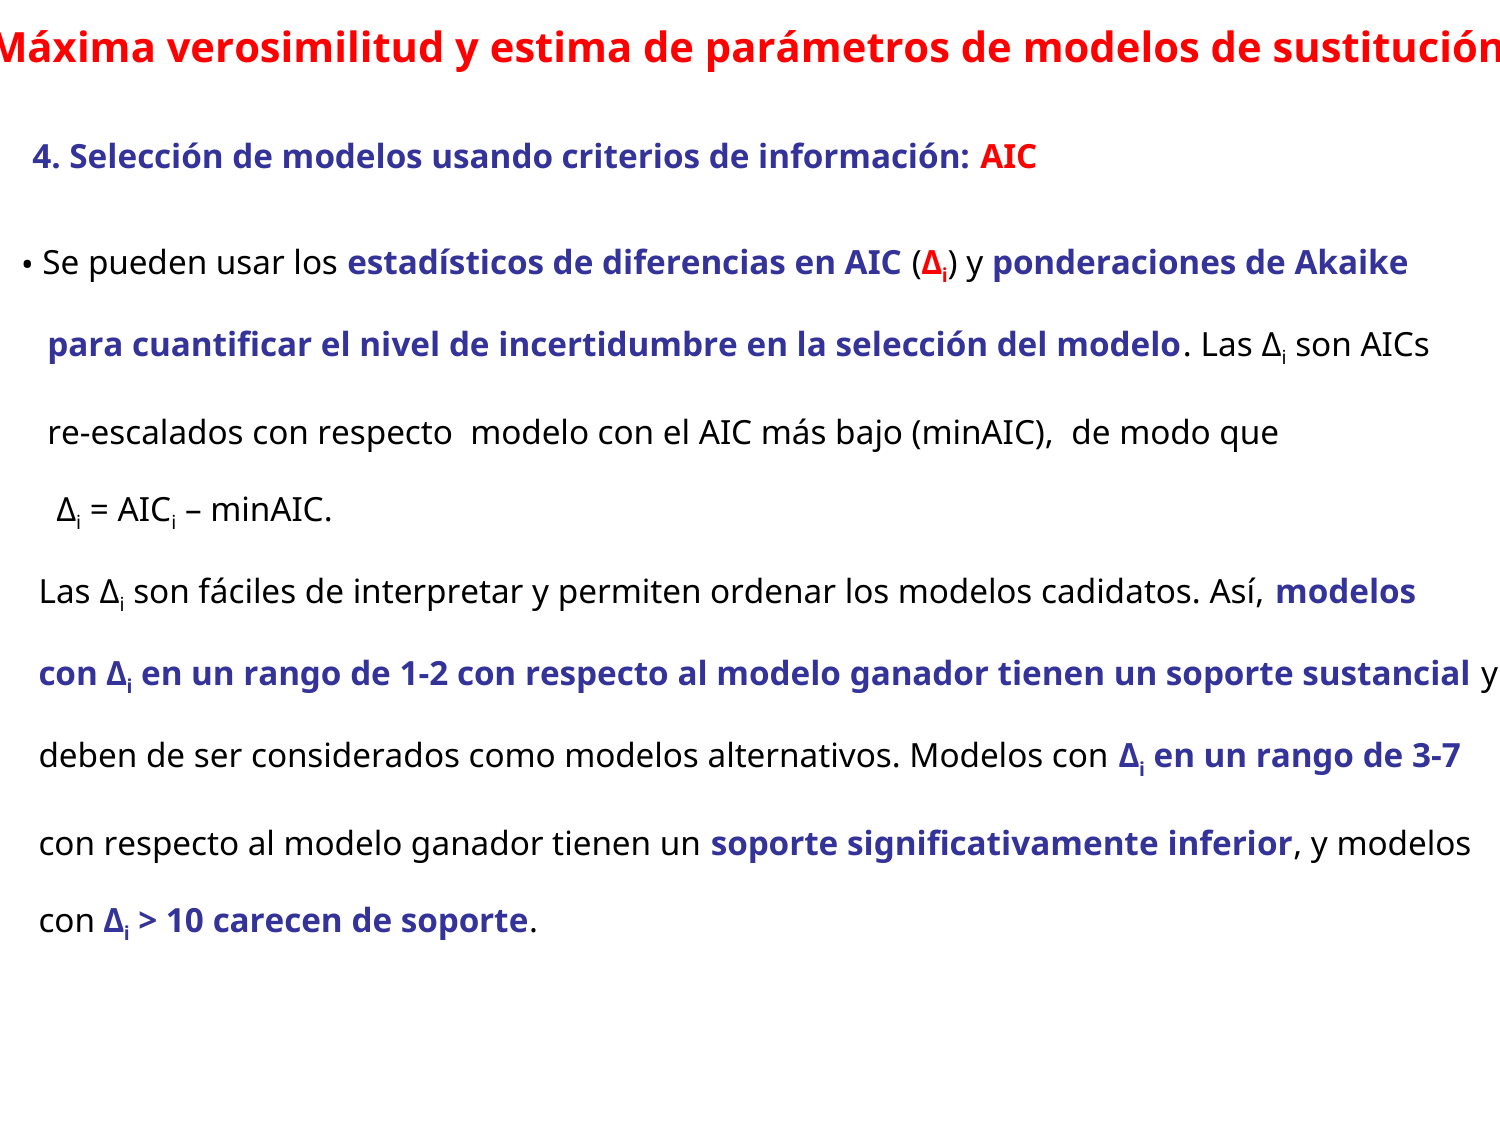

Máxima verosimilitud y estima de parámetros de modelos de sustitución
4. Selección de modelos usando criterios de información: AIC
 Se pueden usar los estadísticos de diferencias en AIC (Δi) y ponderaciones de Akaike
 para cuantificar el nivel de incertidumbre en la selección del modelo. Las Δi son AICs
 re-escalados con respecto modelo con el AIC más bajo (minAIC), de modo que
 Δi = AICi – minAIC.
 Las Δi son fáciles de interpretar y permiten ordenar los modelos cadidatos. Así, modelos
 con Δi en un rango de 1-2 con respecto al modelo ganador tienen un soporte sustancial y
 deben de ser considerados como modelos alternativos. Modelos con Δi en un rango de 3-7
 con respecto al modelo ganador tienen un soporte significativamente inferior, y modelos
 con Δi > 10 carecen de soporte.